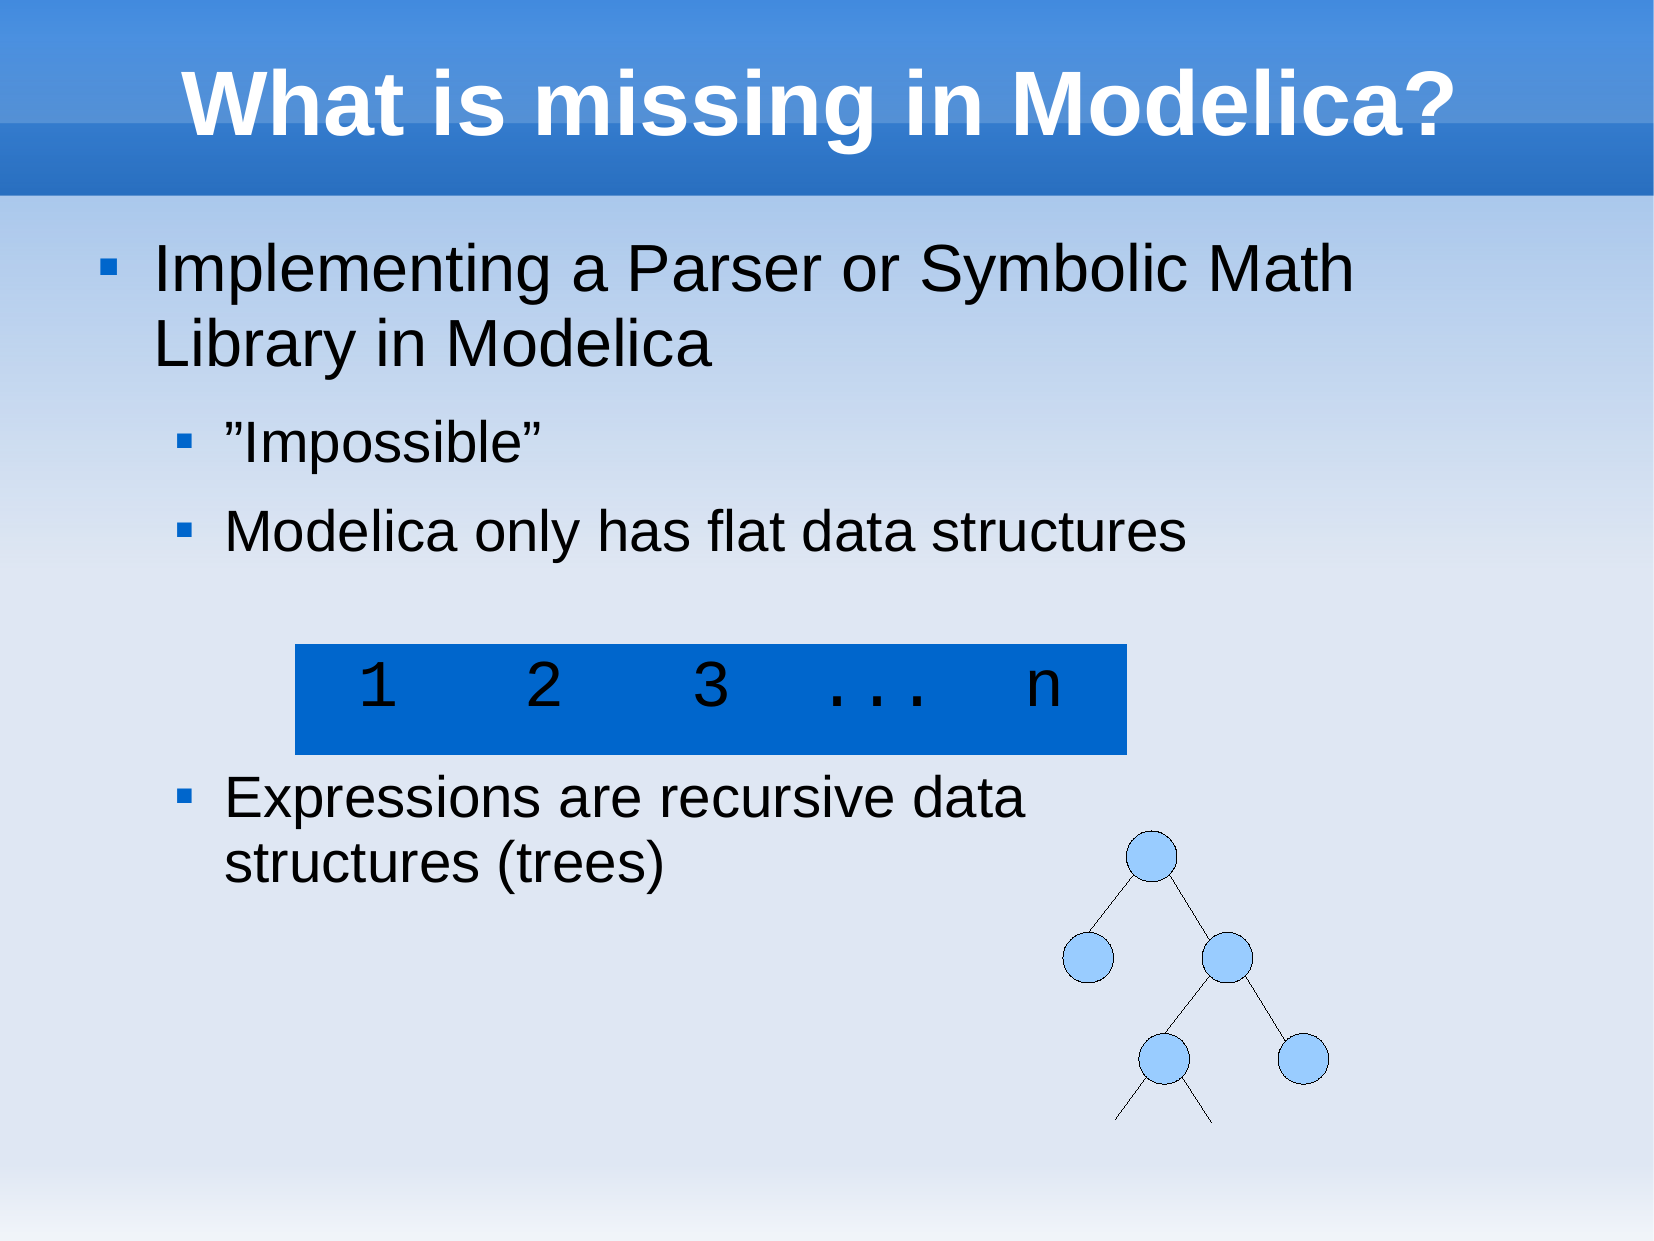

# What is missing in Modelica?
Implementing a Parser or Symbolic Math Library in Modelica
”Impossible”
Modelica only has flat data structures
Expressions are recursive data
structures (trees)
| 1 | 2 | 3 | ... | n |
| --- | --- | --- | --- | --- |